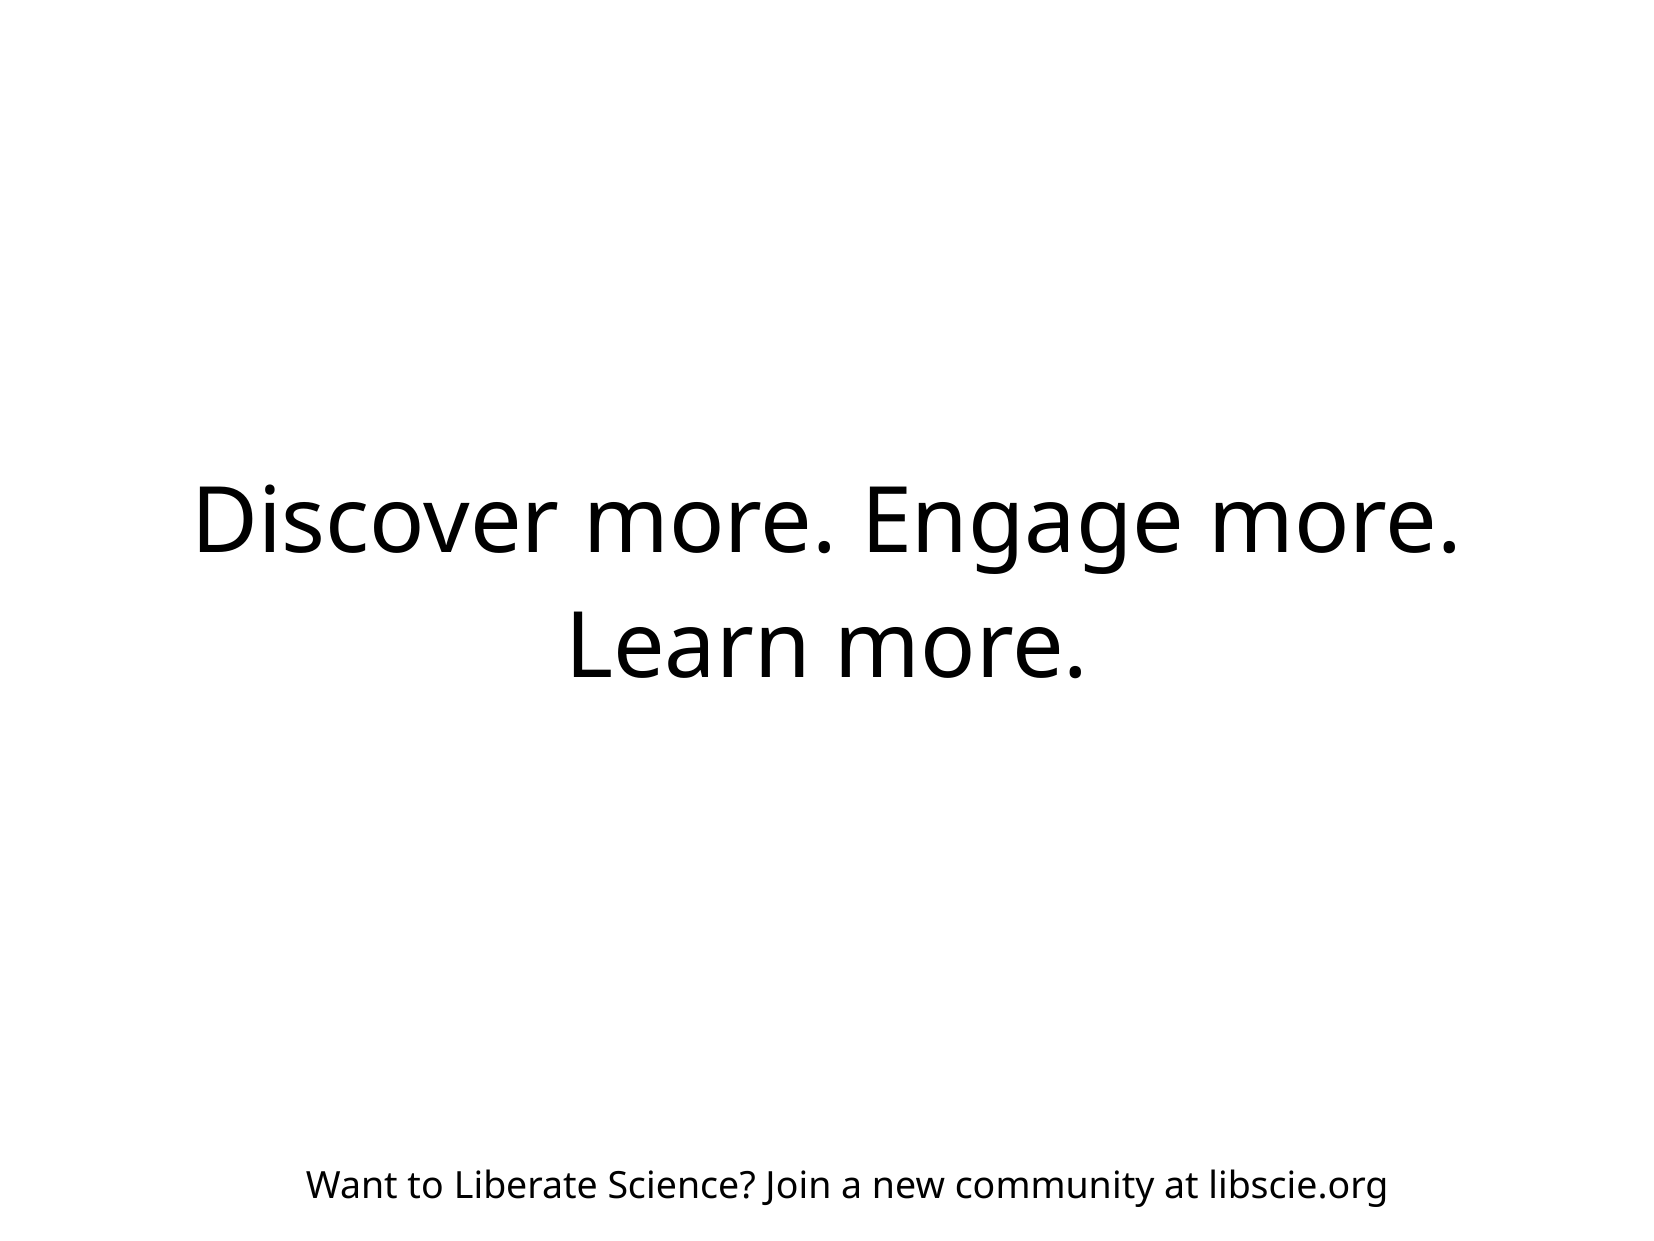

# Discover more. Engage more. Learn more.